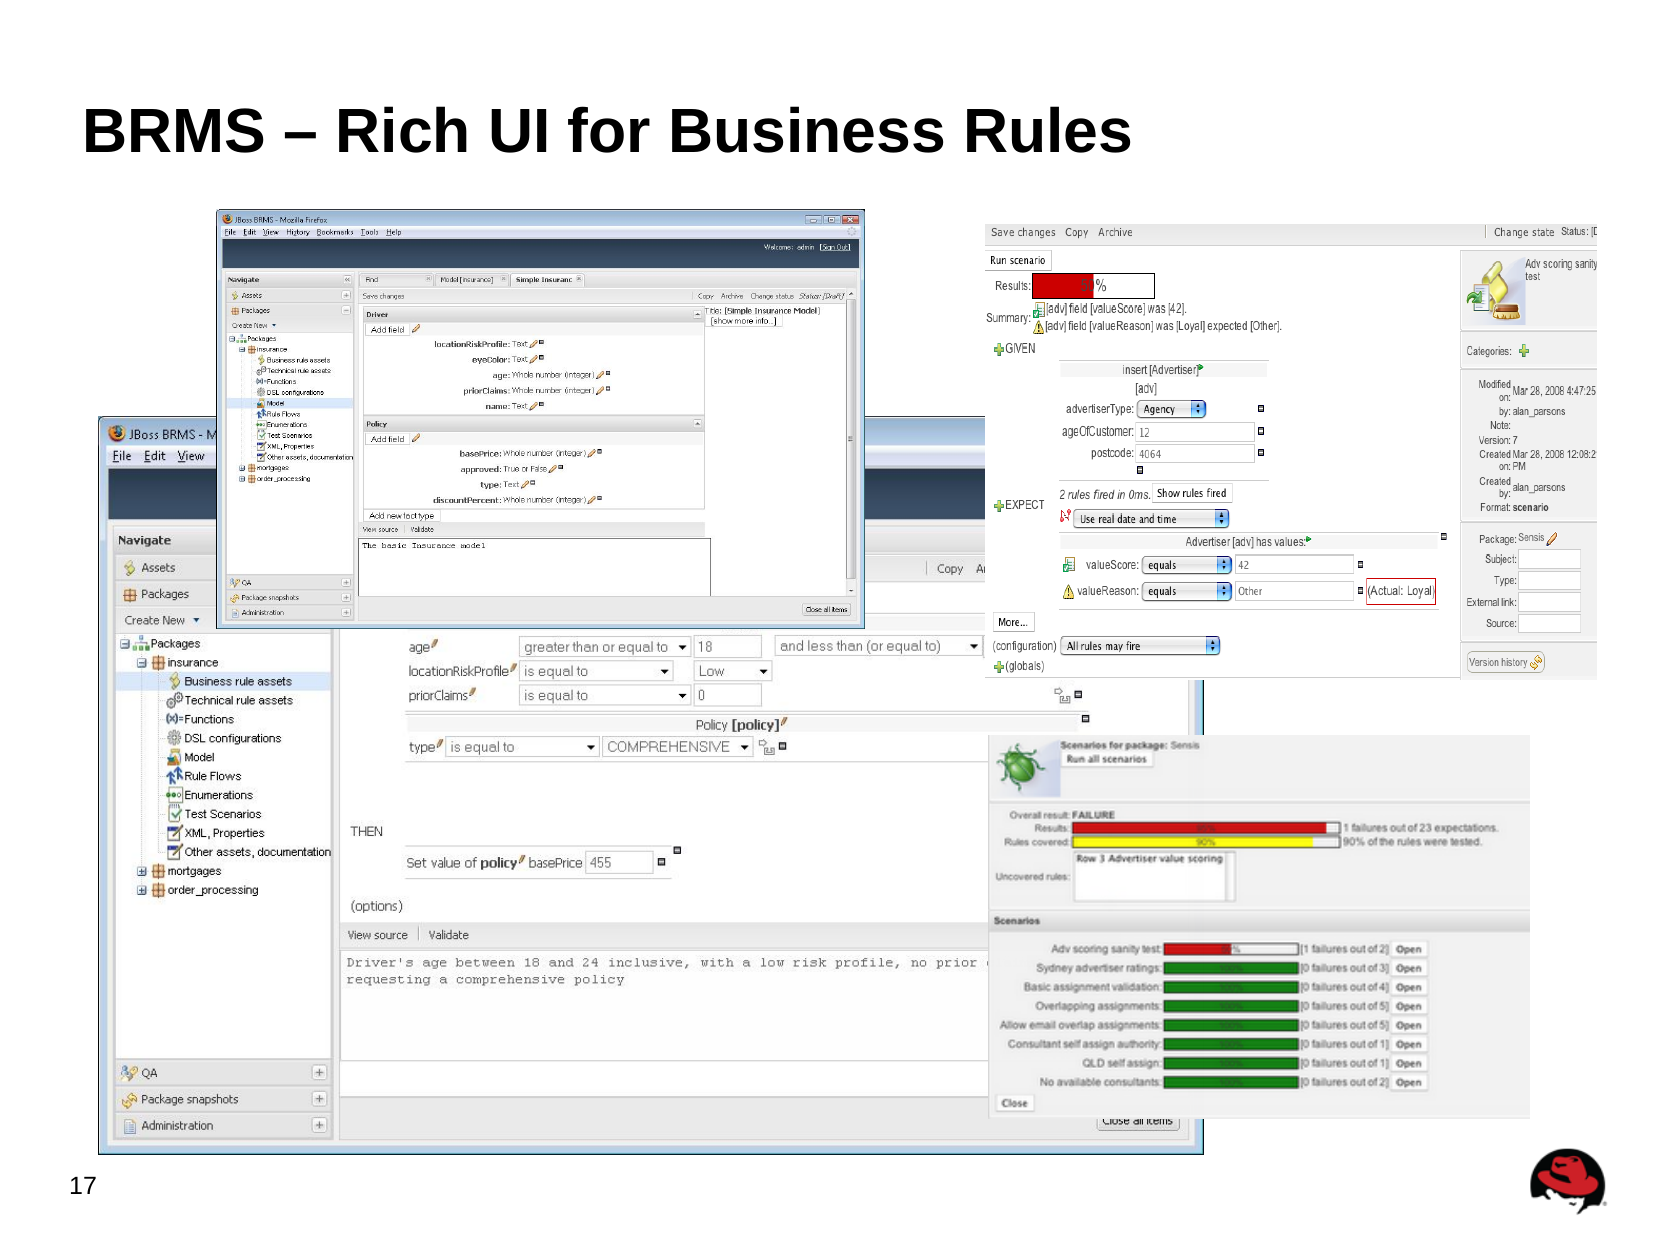

# BRMS – Rich UI for Business Rules